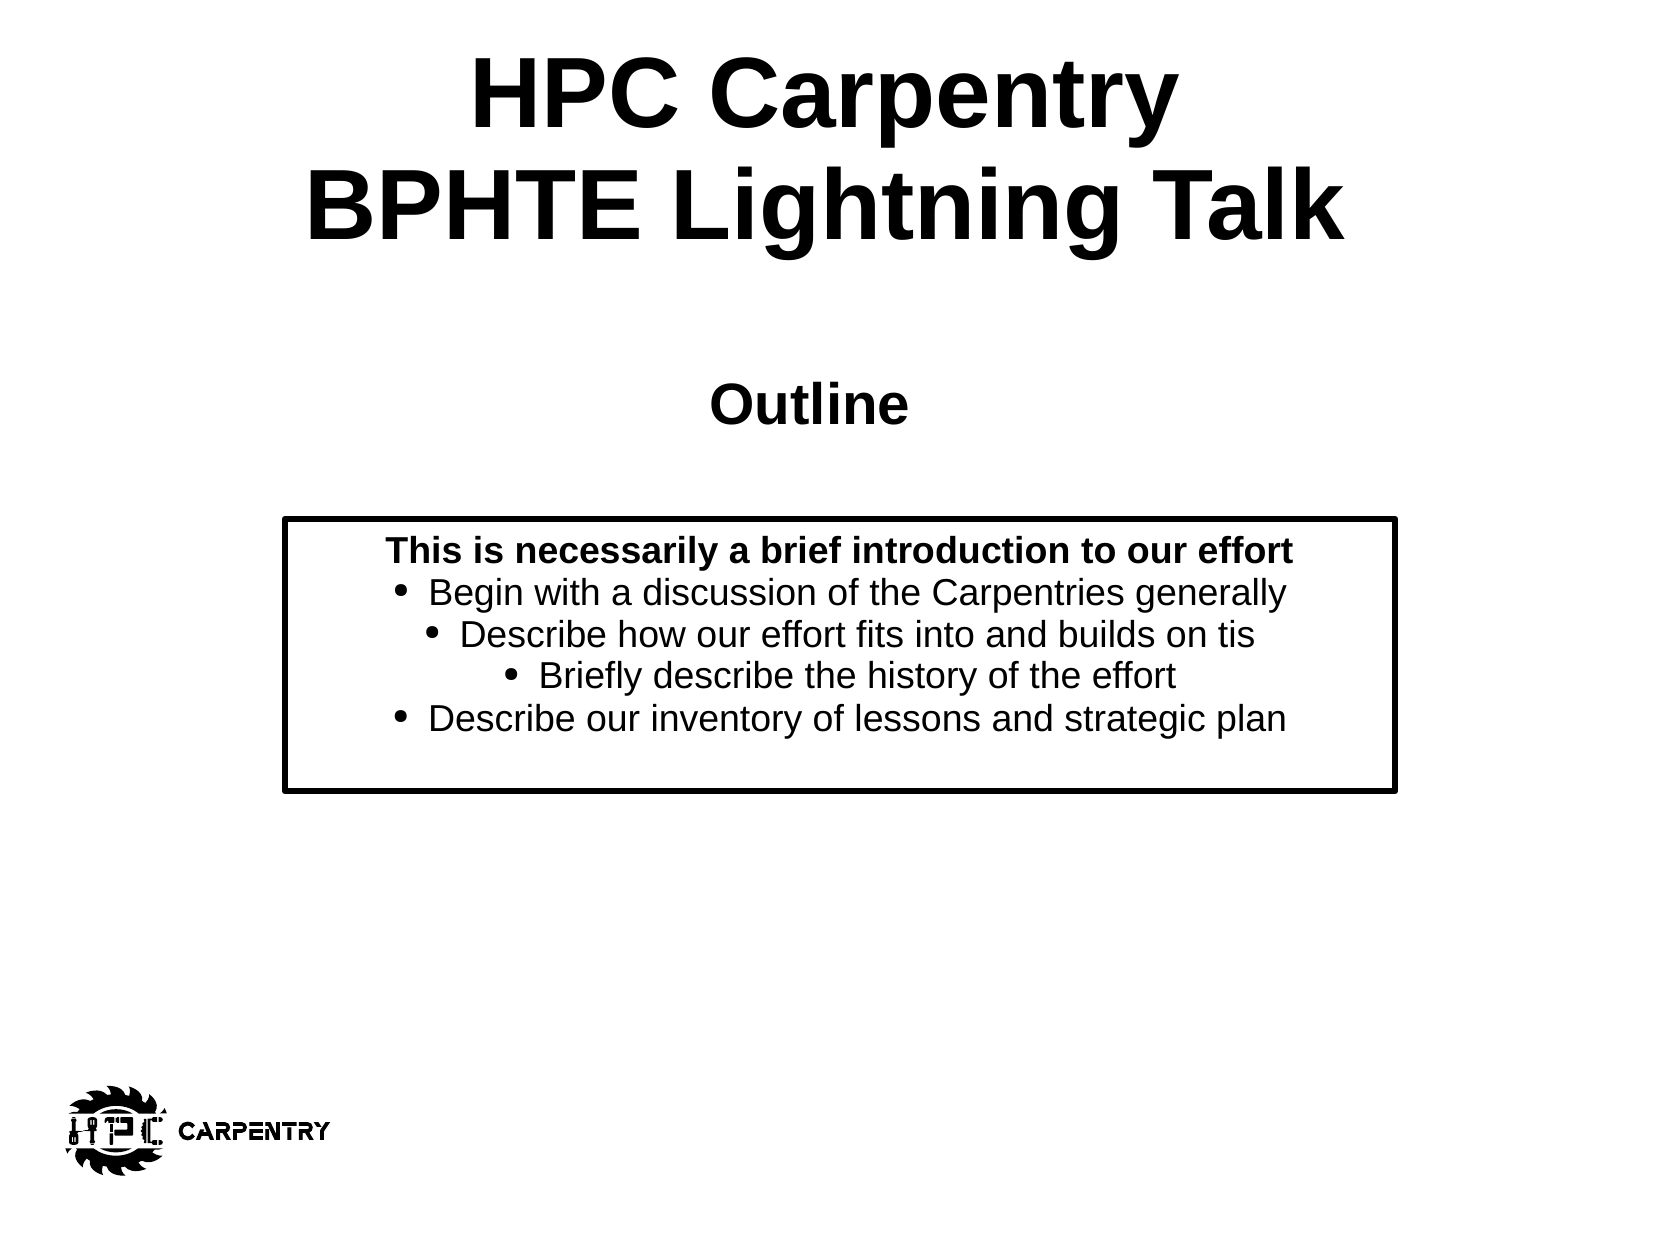

HPC Carpentry
BPHTE Lightning Talk
Outline
This is necessarily a brief introduction to our effort
Begin with a discussion of the Carpentries generally
Describe how our effort fits into and builds on tis
Briefly describe the history of the effort
Describe our inventory of lessons and strategic plan